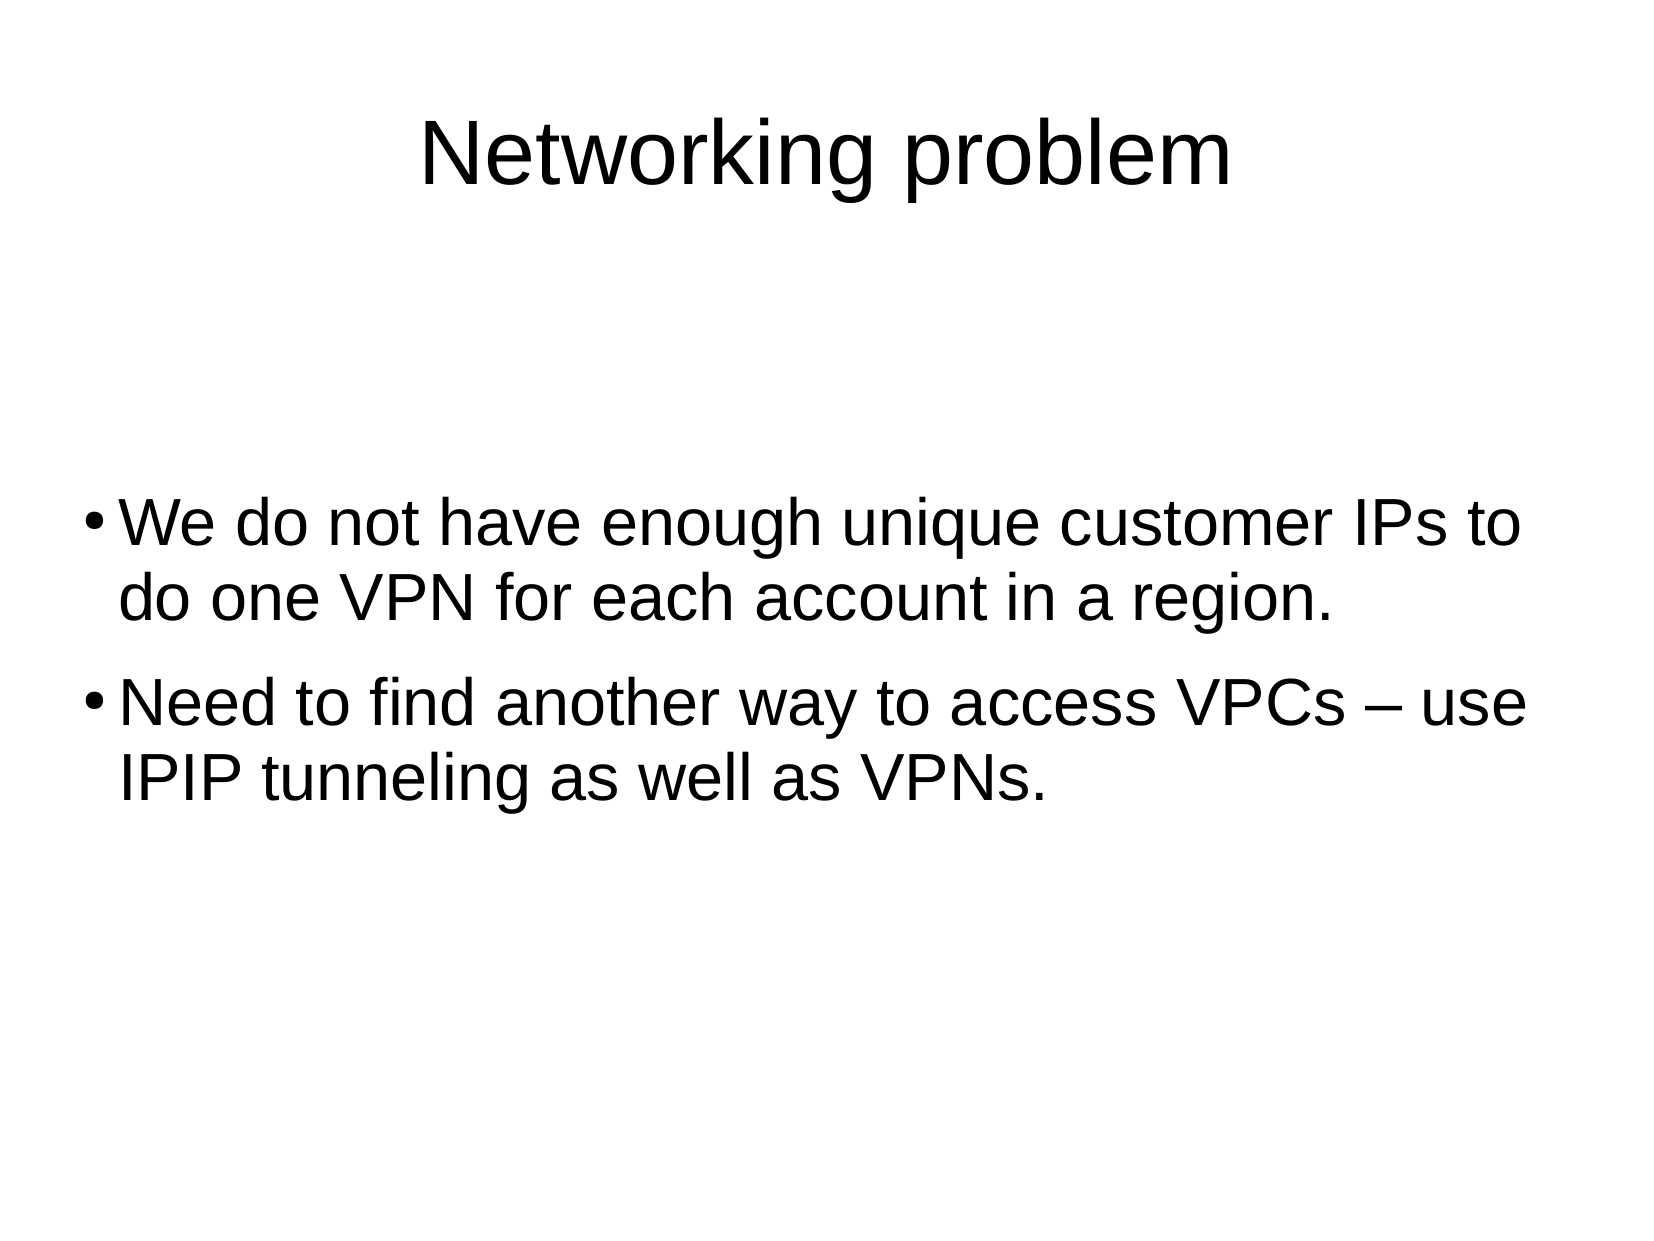

# Networking problem
We do not have enough unique customer IPs to do one VPN for each account in a region.
Need to find another way to access VPCs – use IPIP tunneling as well as VPNs.